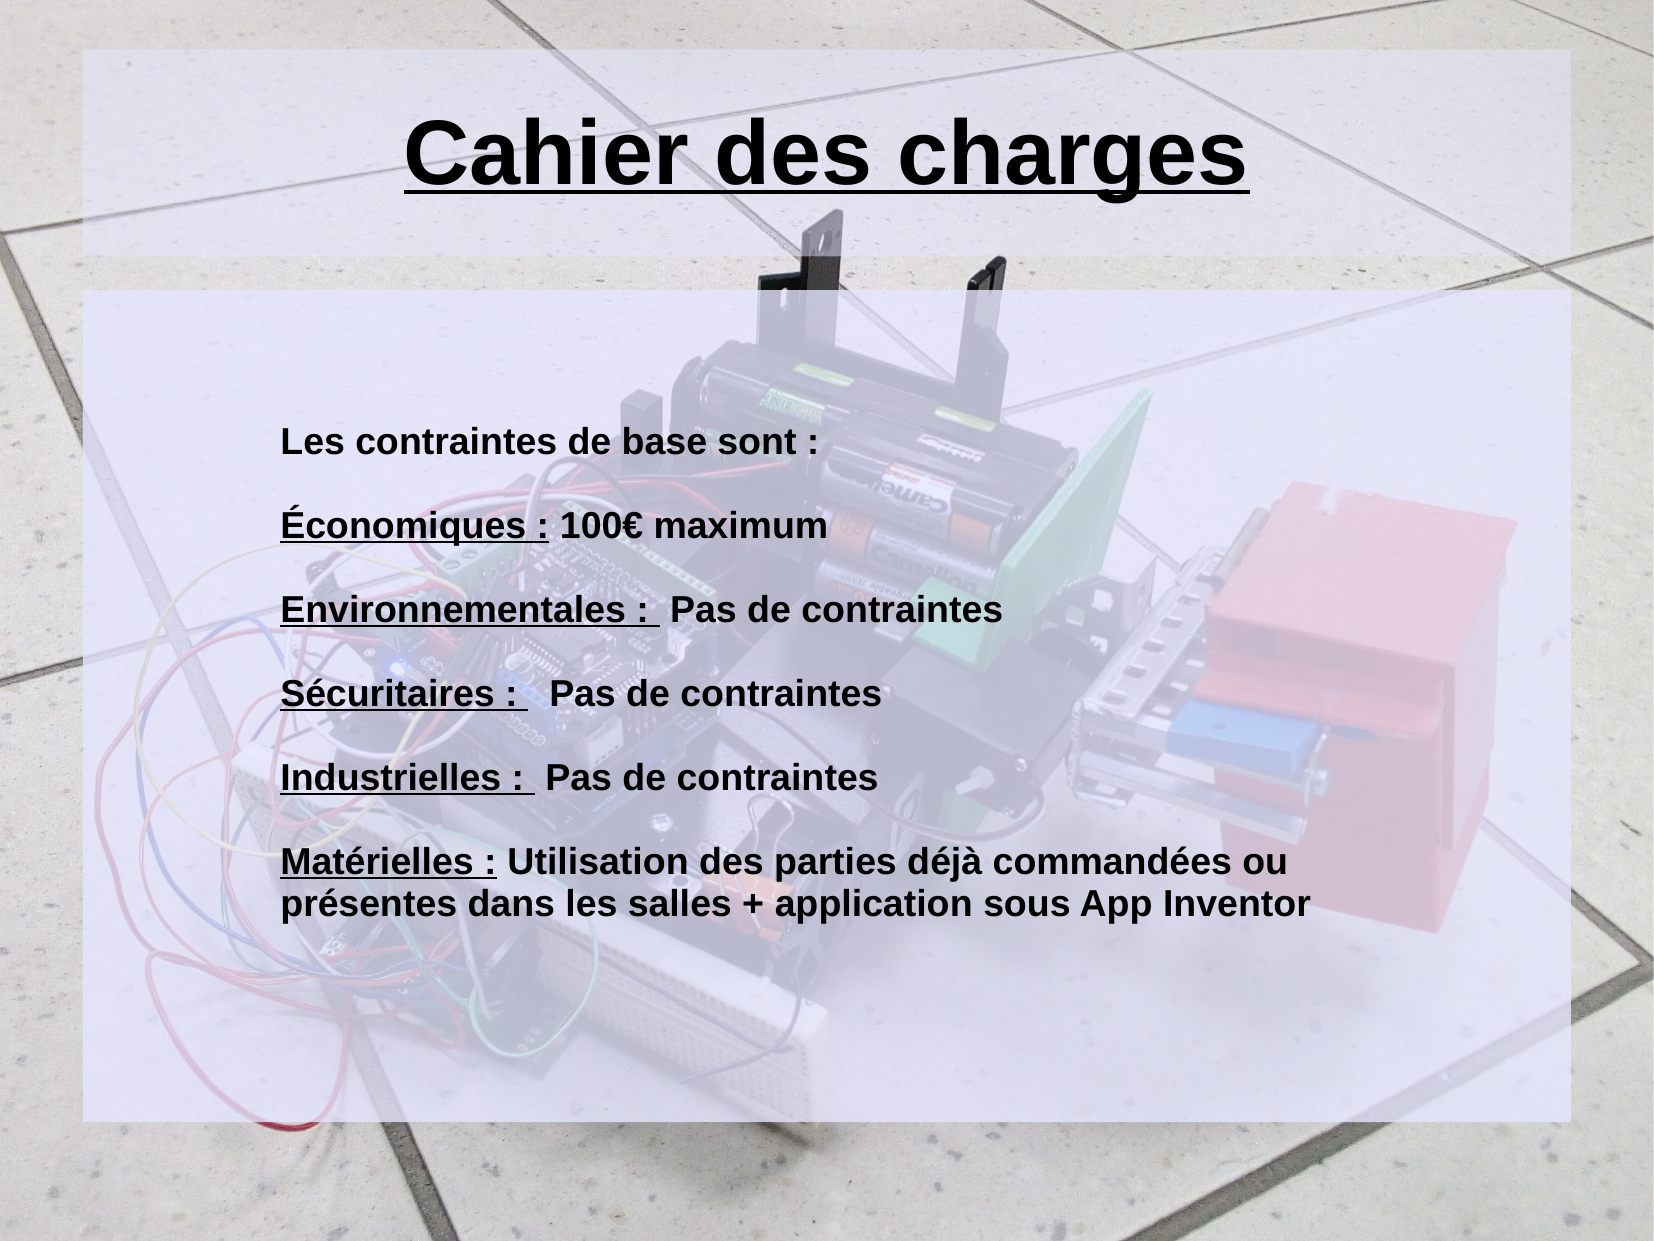

# Cahier des charges
Les contraintes de base sont :
Économiques : 100€ maximum
Environnementales : Pas de contraintes
Sécuritaires : Pas de contraintes
Industrielles : Pas de contraintes
Matérielles : Utilisation des parties déjà commandées ou présentes dans les salles + application sous App Inventor